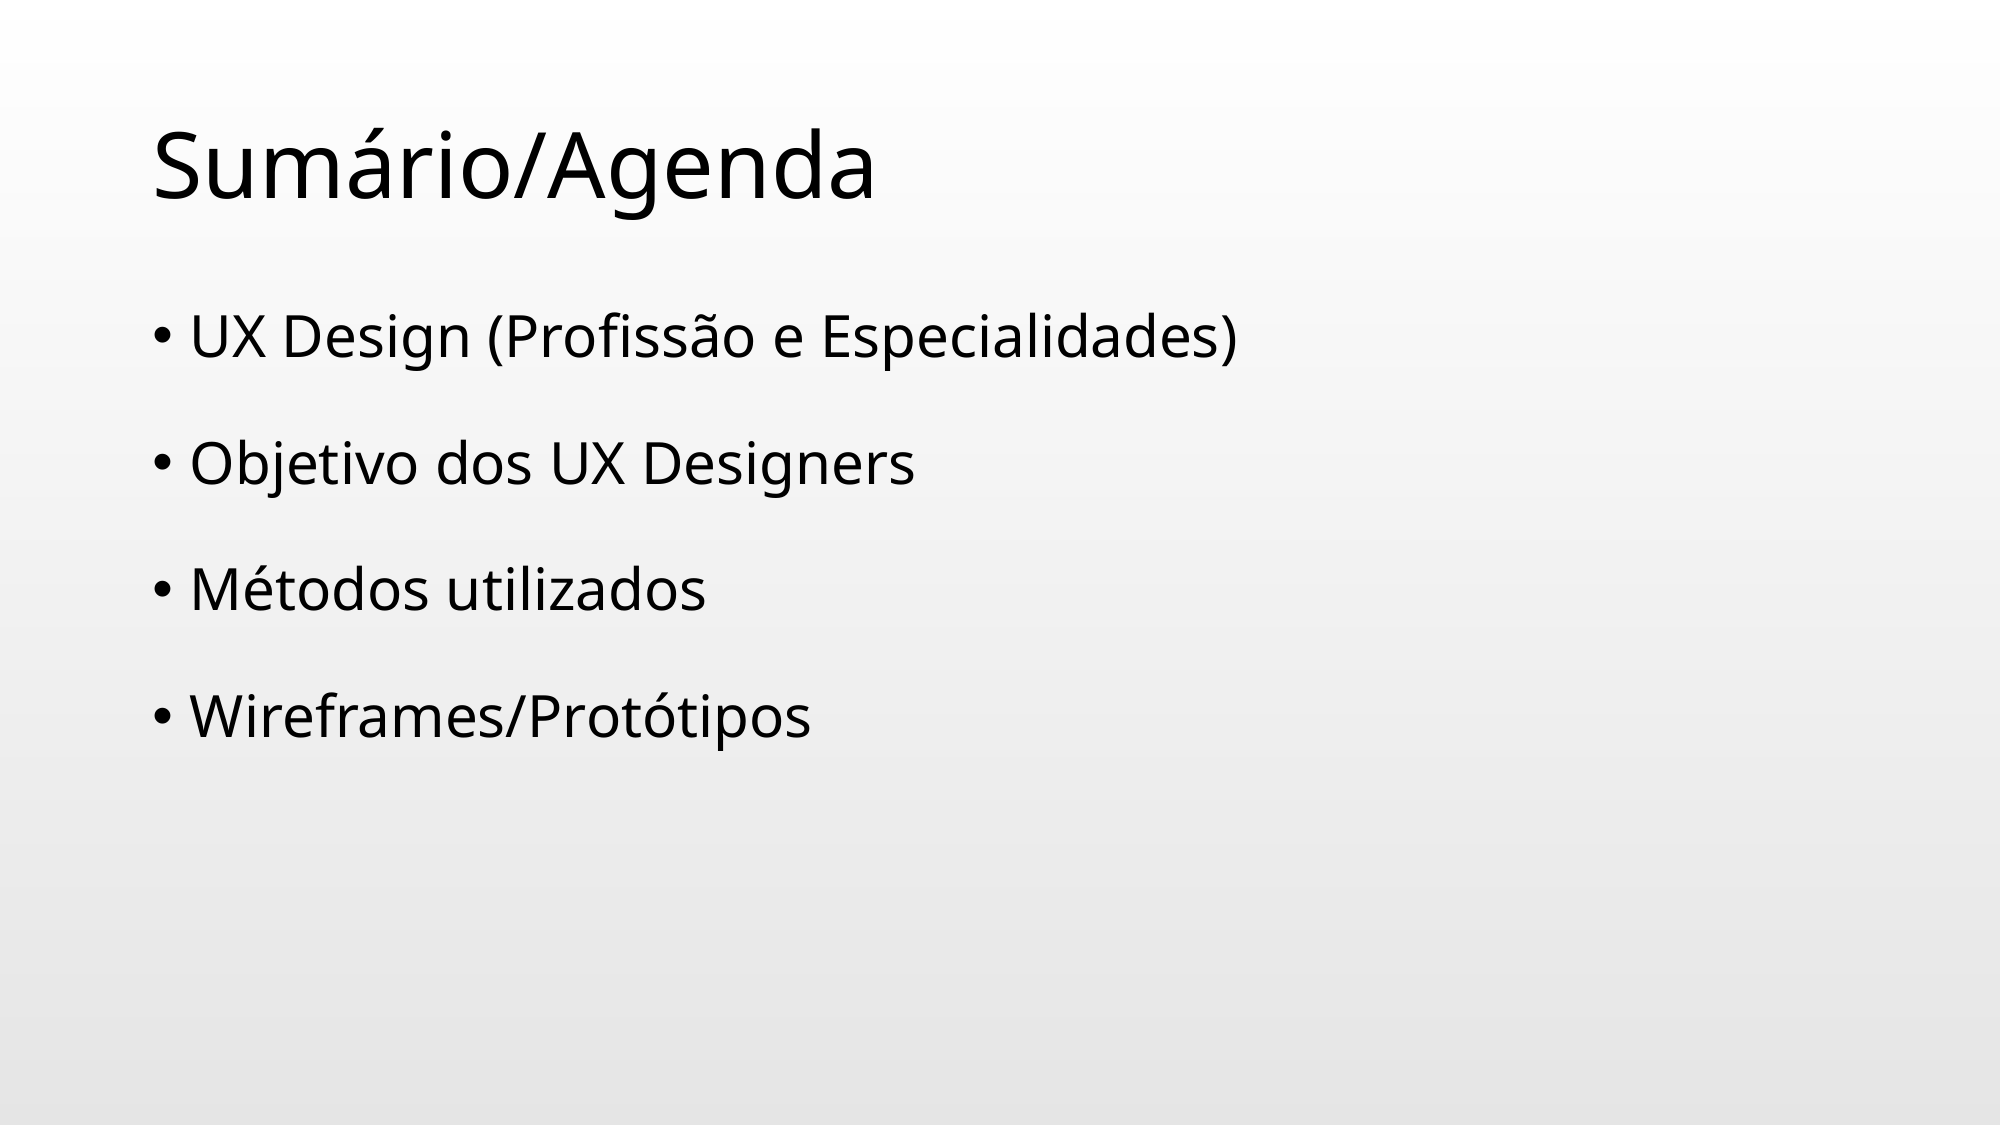

# Sumário/Agenda
UX Design (Profissão e Especialidades)
Objetivo dos UX Designers
Métodos utilizados
Wireframes/Protótipos